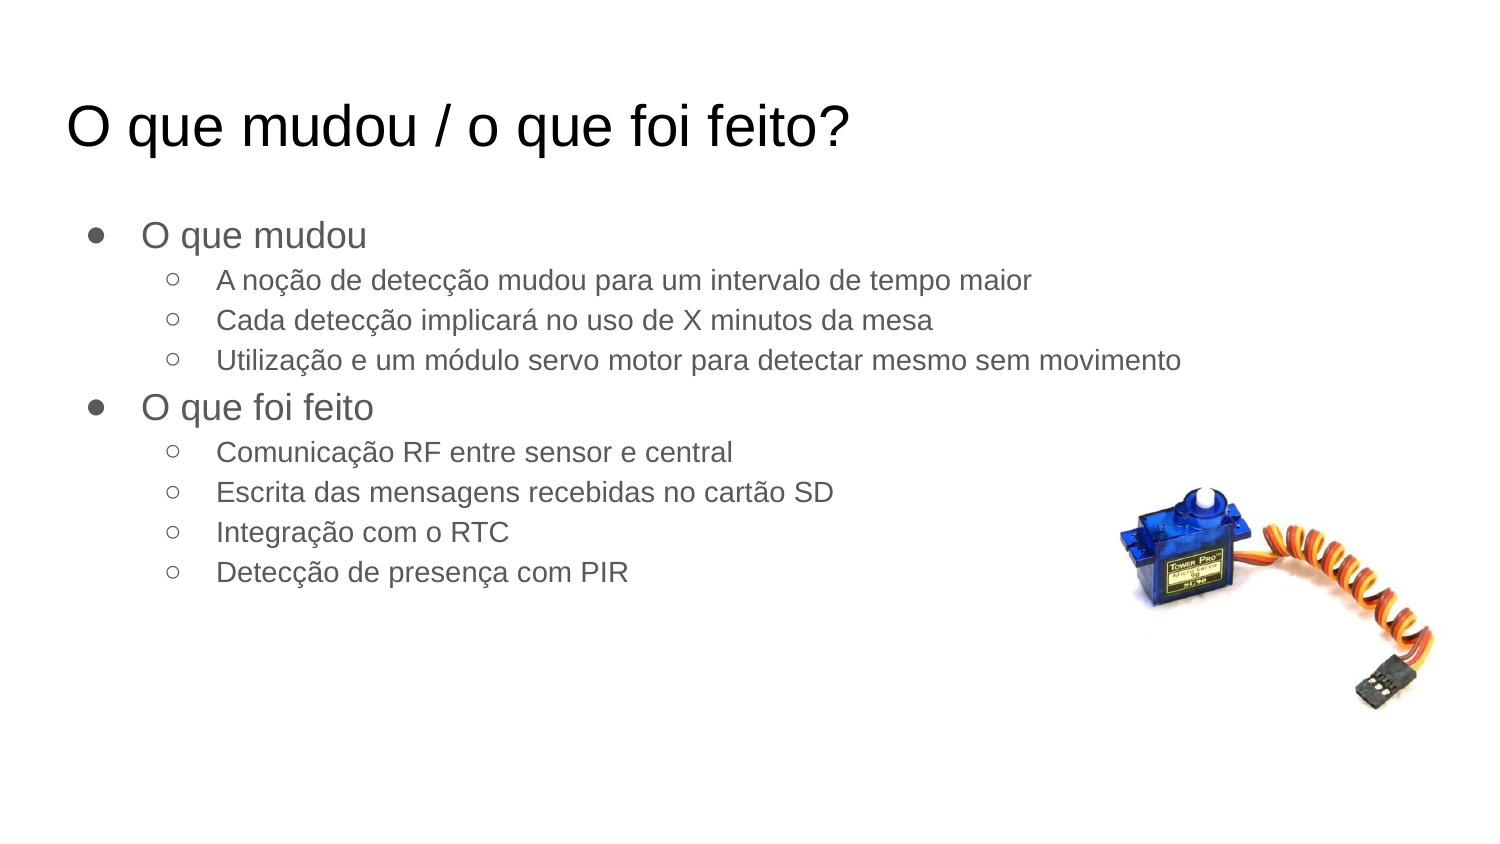

# O que mudou / o que foi feito?
O que mudou
A noção de detecção mudou para um intervalo de tempo maior
Cada detecção implicará no uso de X minutos da mesa
Utilização e um módulo servo motor para detectar mesmo sem movimento
O que foi feito
Comunicação RF entre sensor e central
Escrita das mensagens recebidas no cartão SD
Integração com o RTC
Detecção de presença com PIR